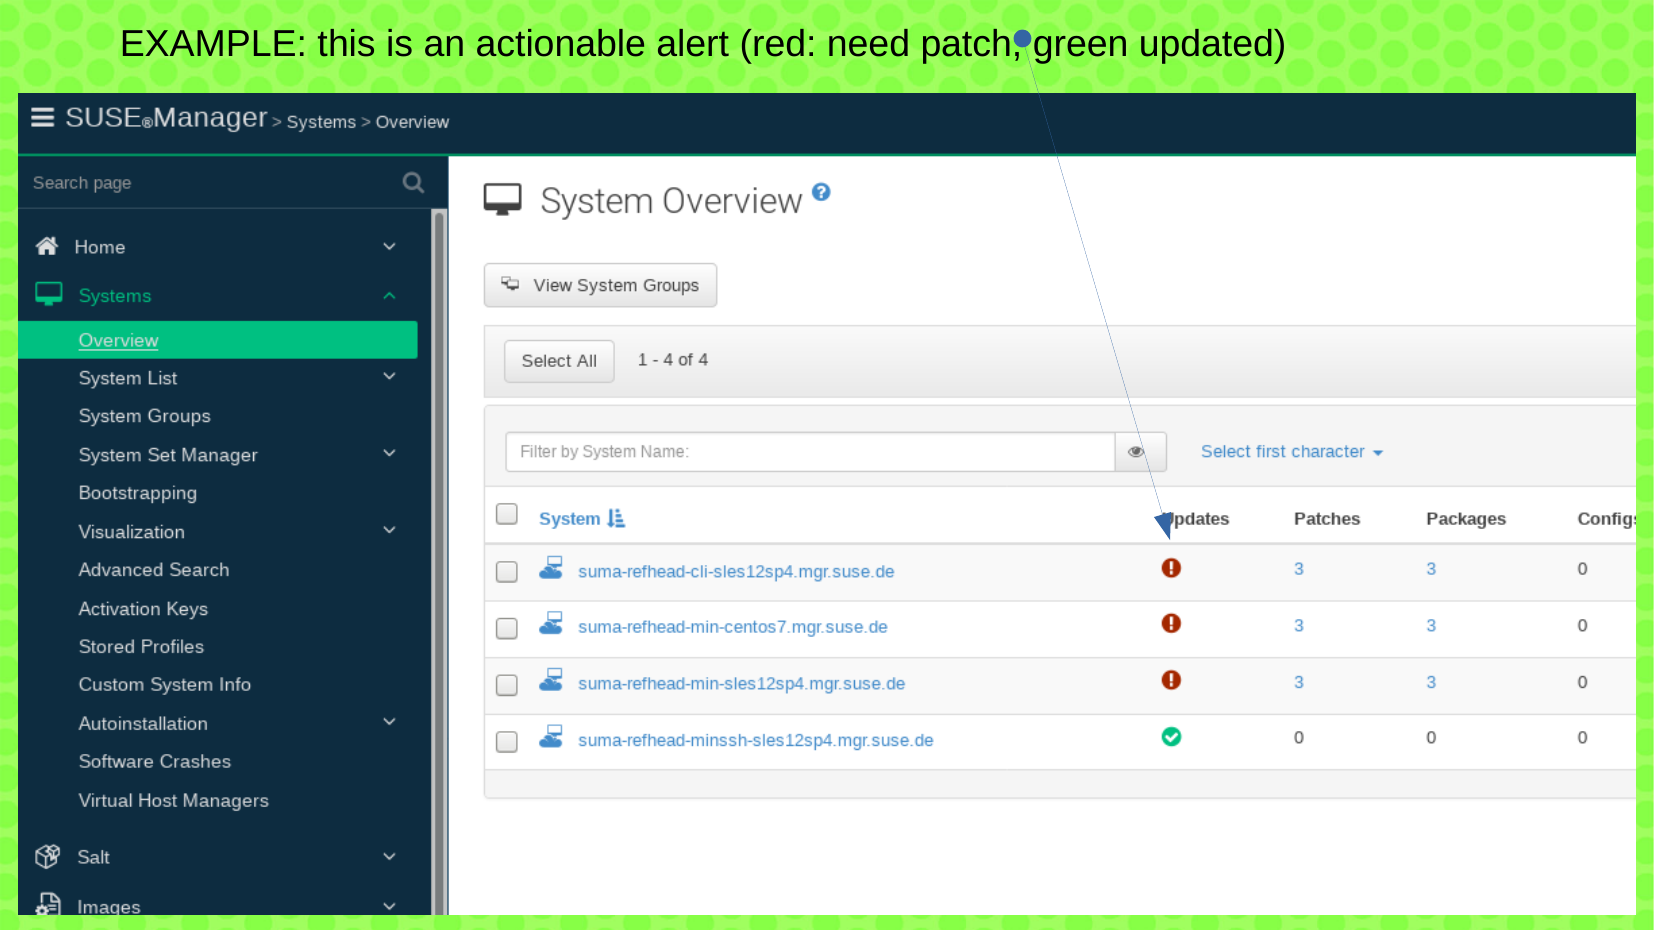

EXAMPLE: this is an actionable alert (red: need patch, green updated)
15